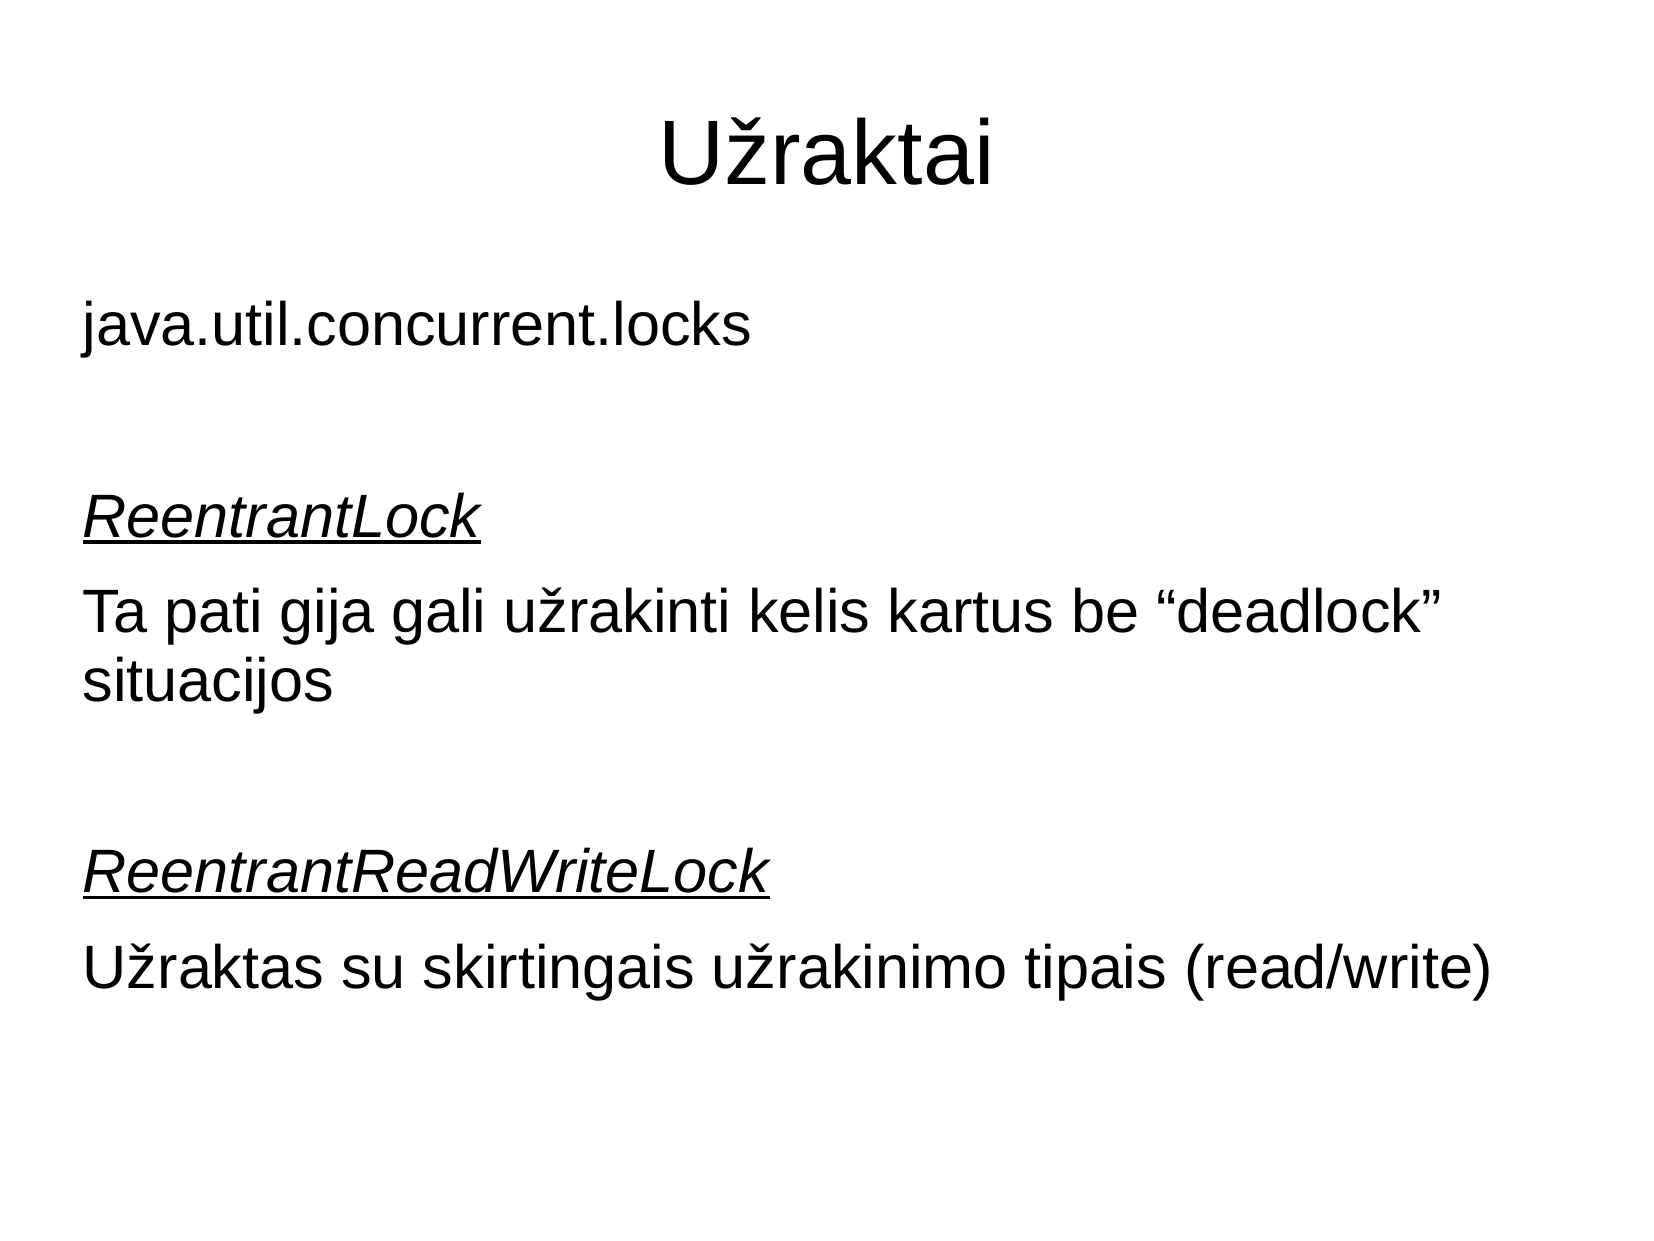

# Užraktai
java.util.concurrent.locks
ReentrantLock
Ta pati gija gali užrakinti kelis kartus be “deadlock” situacijos
ReentrantReadWriteLock
Užraktas su skirtingais užrakinimo tipais (read/write)